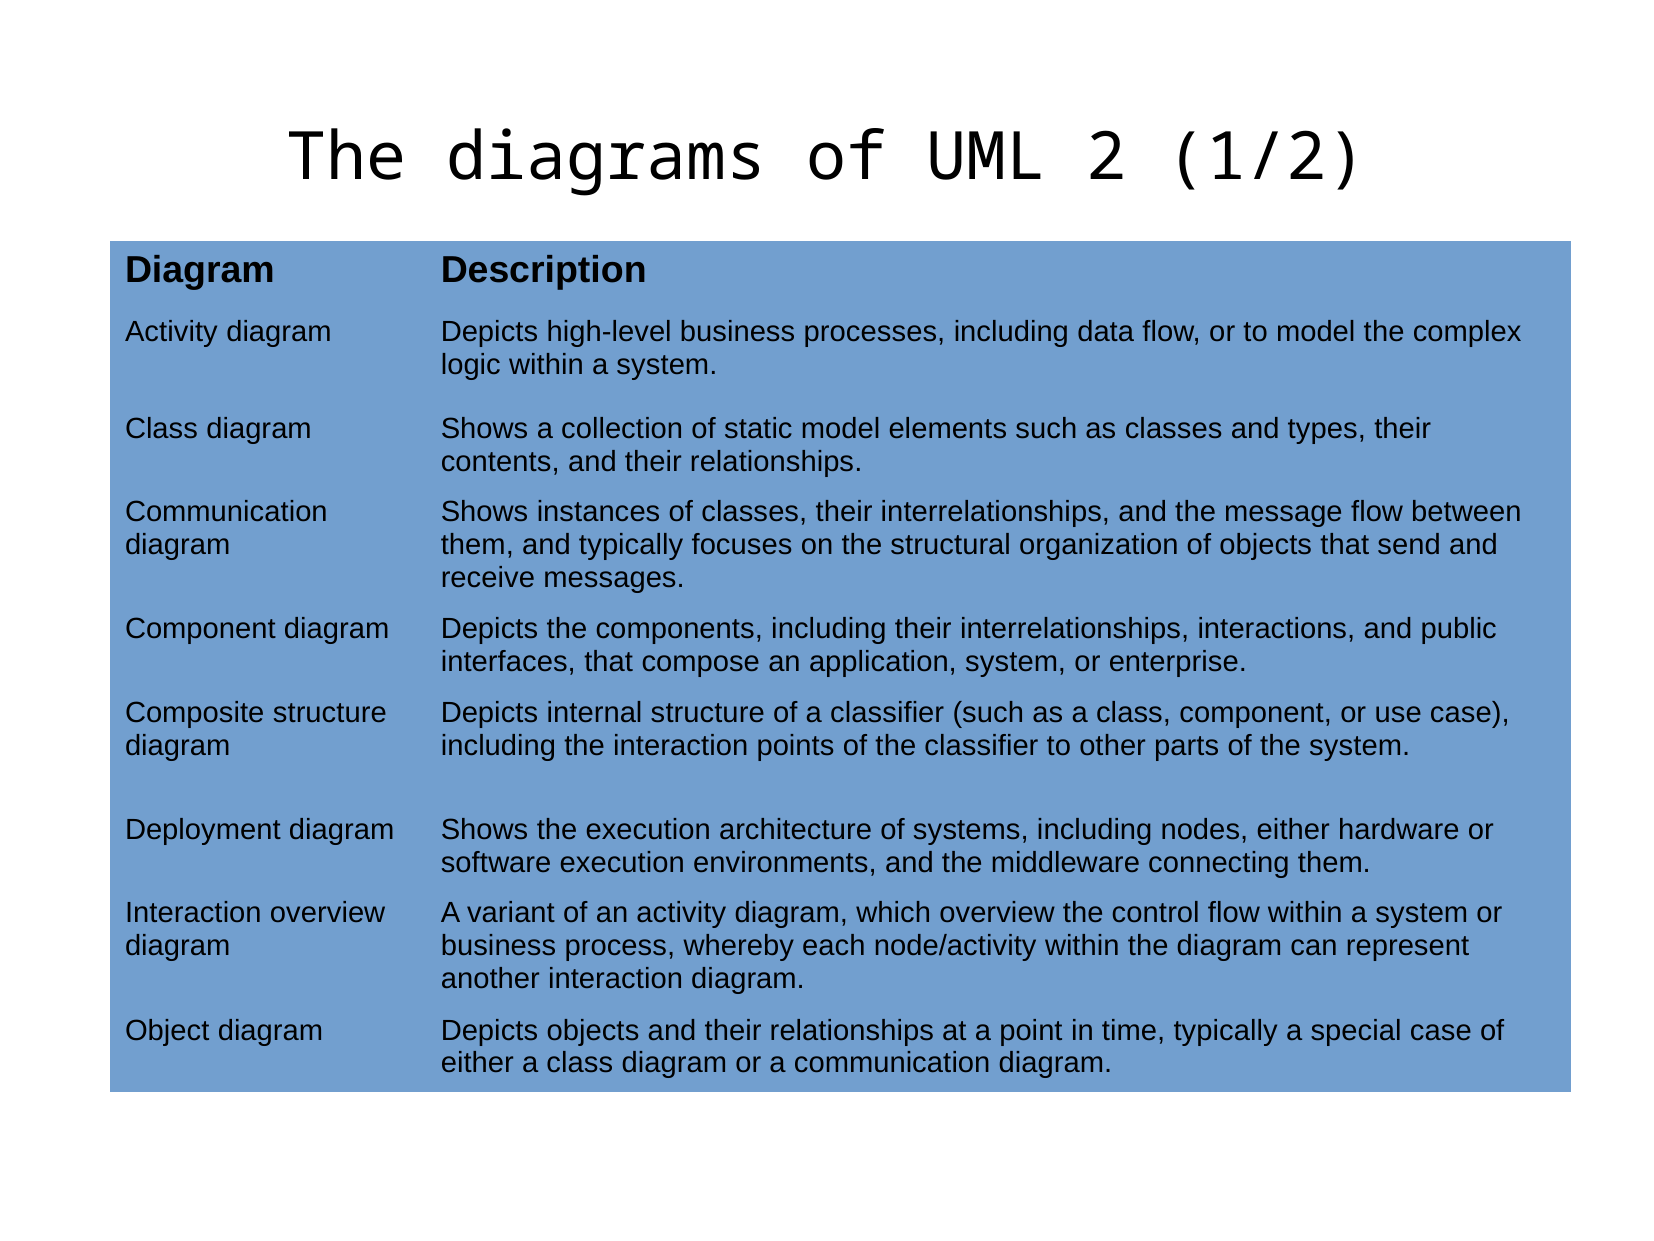

# The diagrams of UML 2 (1/2)
| Diagram | Description |
| --- | --- |
| Activity diagram | Depicts high-level business processes, including data flow, or to model the complex logic within a system. |
| Class diagram | Shows a collection of static model elements such as classes and types, their contents, and their relationships. |
| Communication diagram | Shows instances of classes, their interrelationships, and the message flow between them, and typically focuses on the structural organization of objects that send and receive messages. |
| Component diagram | Depicts the components, including their interrelationships, interactions, and public interfaces, that compose an application, system, or enterprise. |
| Composite structure diagram | Depicts internal structure of a classifier (such as a class, component, or use case), including the interaction points of the classifier to other parts of the system. |
| Deployment diagram | Shows the execution architecture of systems, including nodes, either hardware or software execution environments, and the middleware connecting them. |
| Interaction overview diagram | A variant of an activity diagram, which overview the control flow within a system or business process, whereby each node/activity within the diagram can represent another interaction diagram. |
| Object diagram | Depicts objects and their relationships at a point in time, typically a special case of either a class diagram or a communication diagram. |